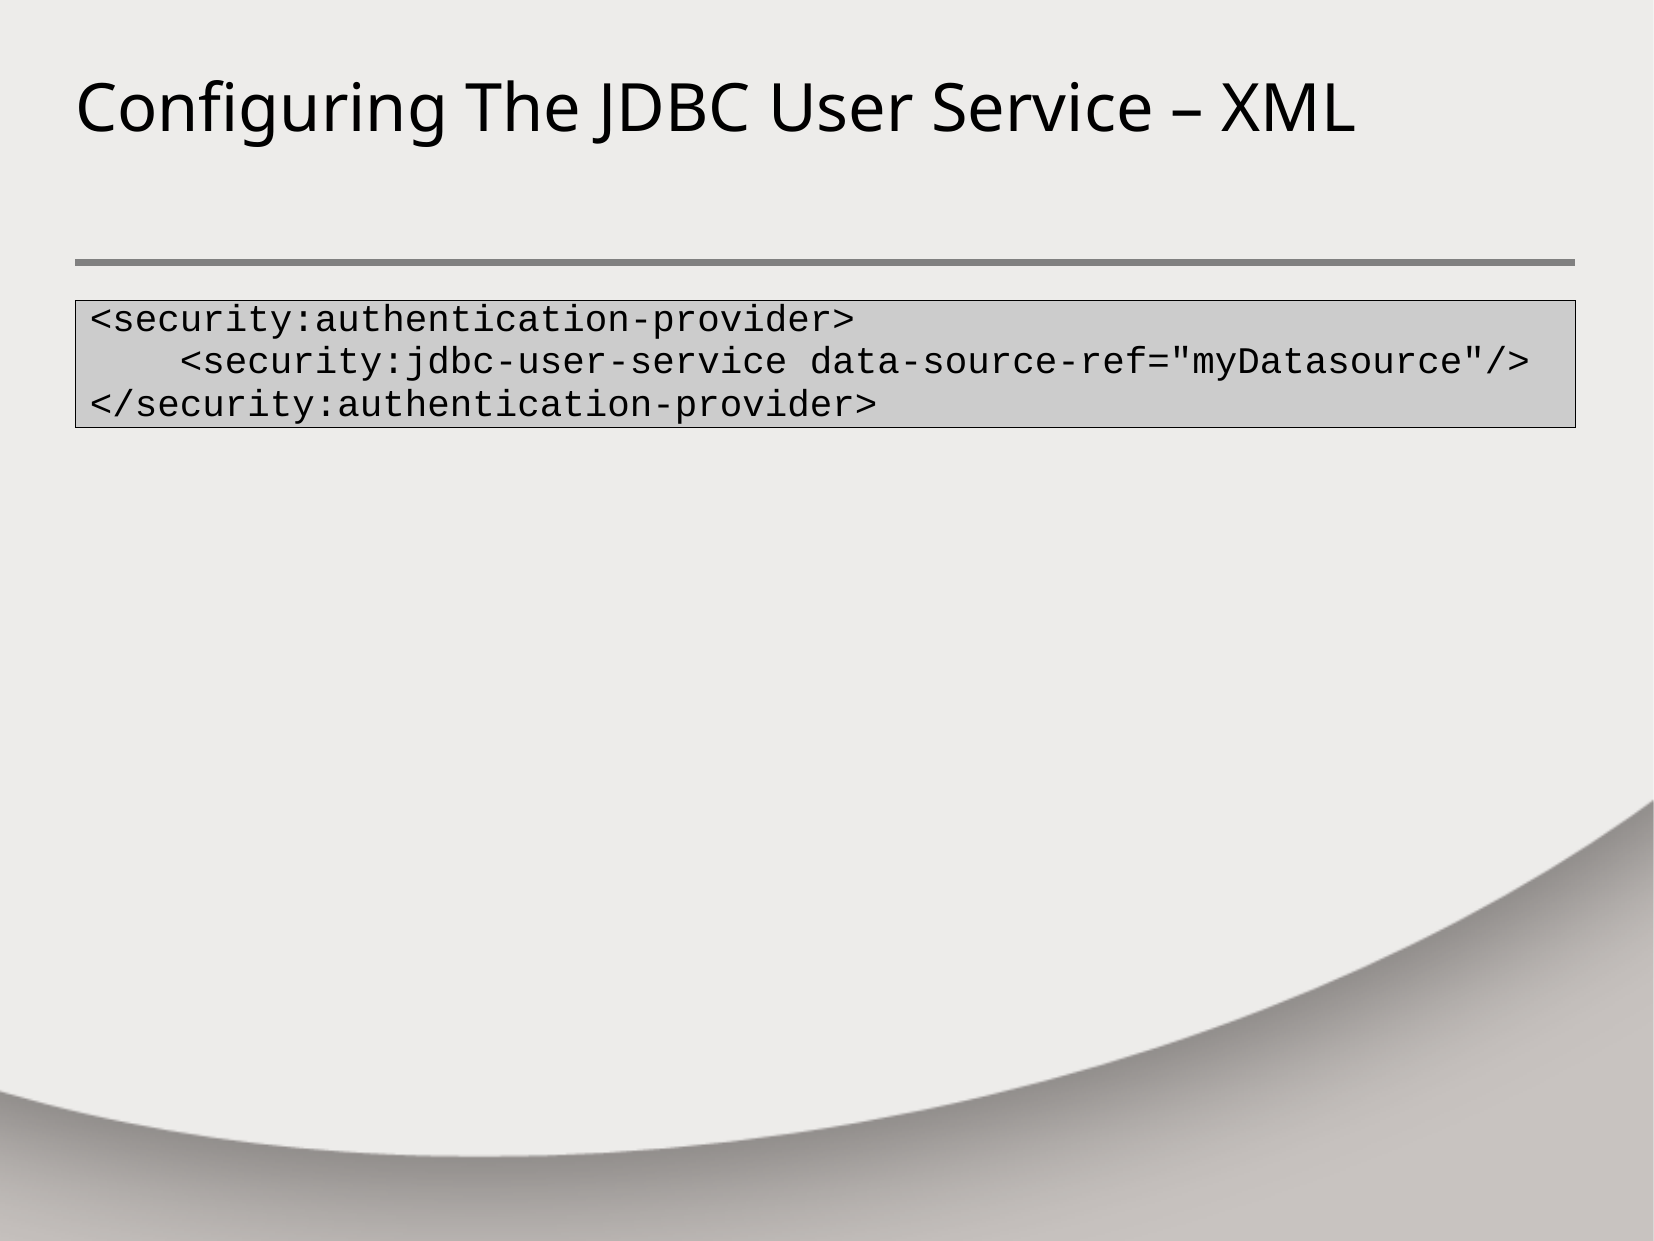

# Configuring The JDBC User Service – XML
<security:authentication-provider>
 <security:jdbc-user-service data-source-ref="myDatasource"/>
</security:authentication-provider>